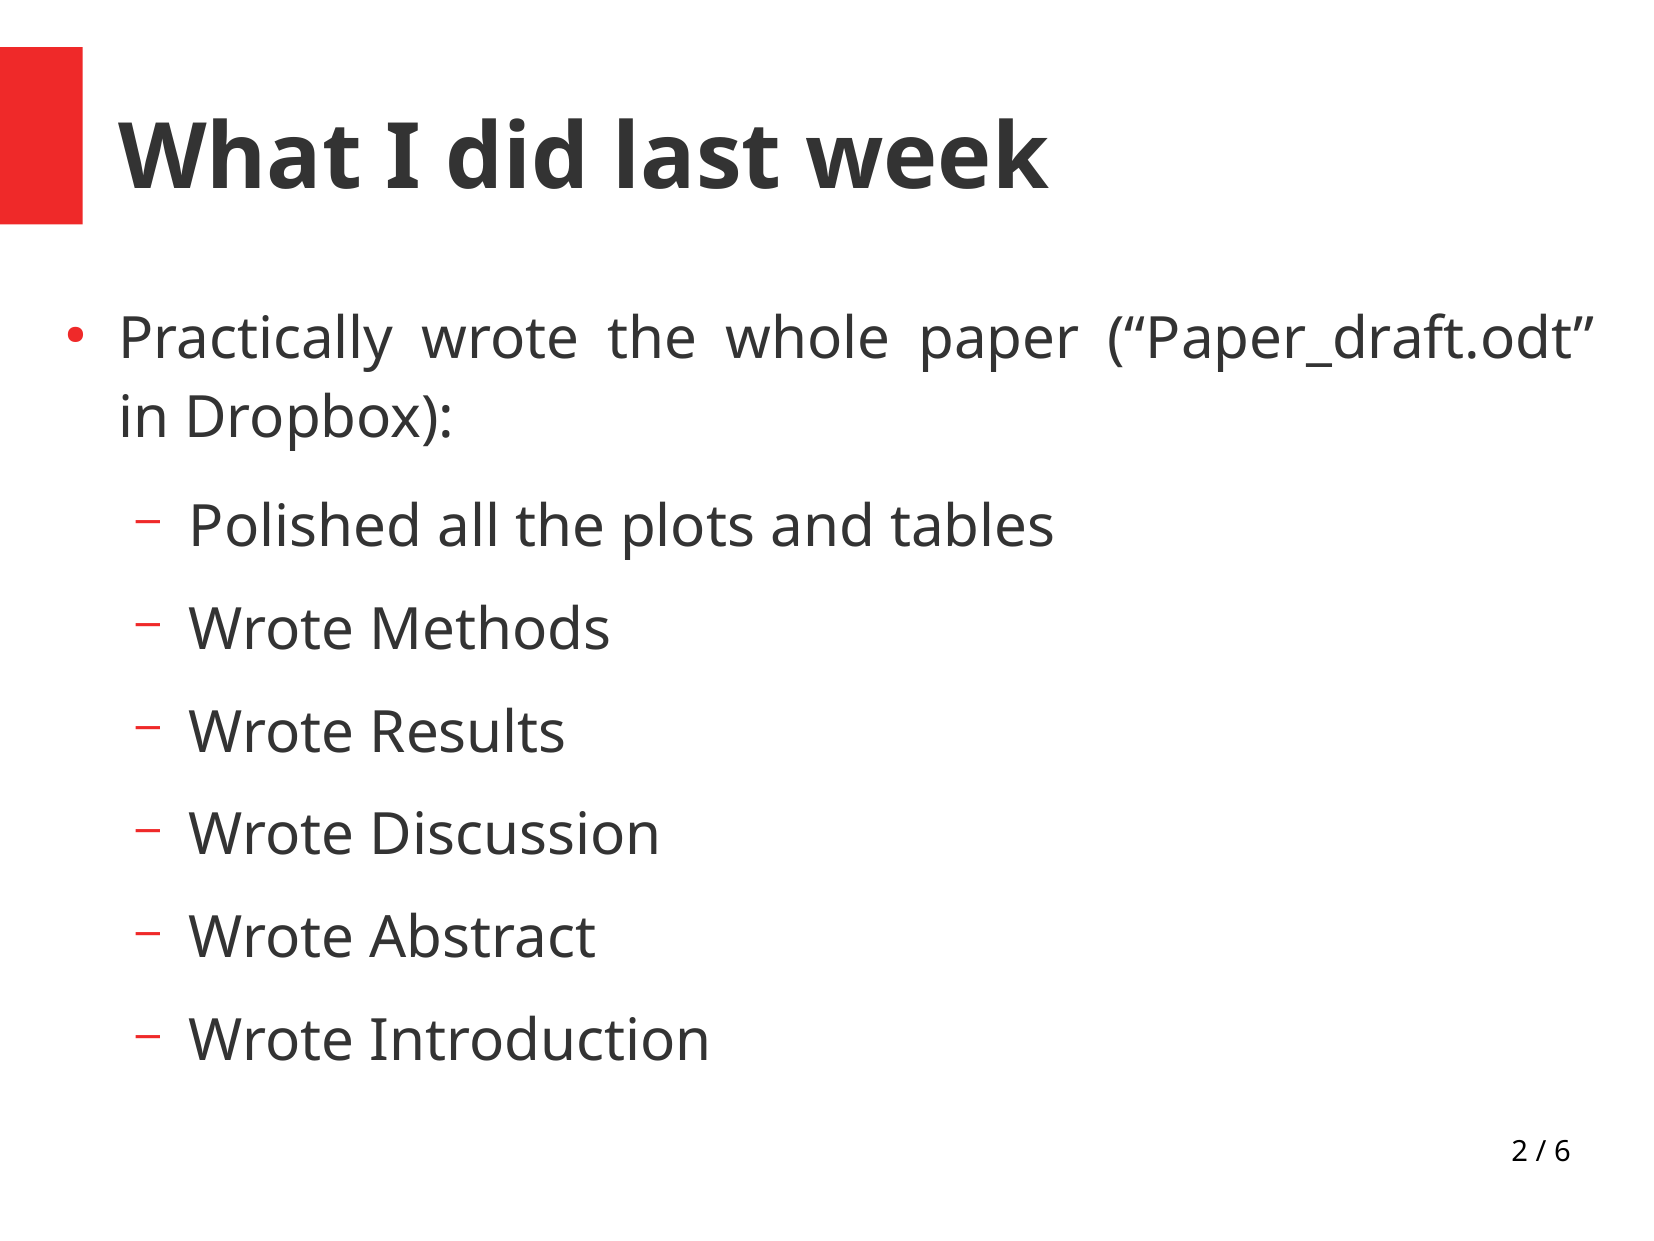

# What I did last week
Practically wrote the whole paper (“Paper_draft.odt” in Dropbox):
Polished all the plots and tables
Wrote Methods
Wrote Results
Wrote Discussion
Wrote Abstract
Wrote Introduction
2